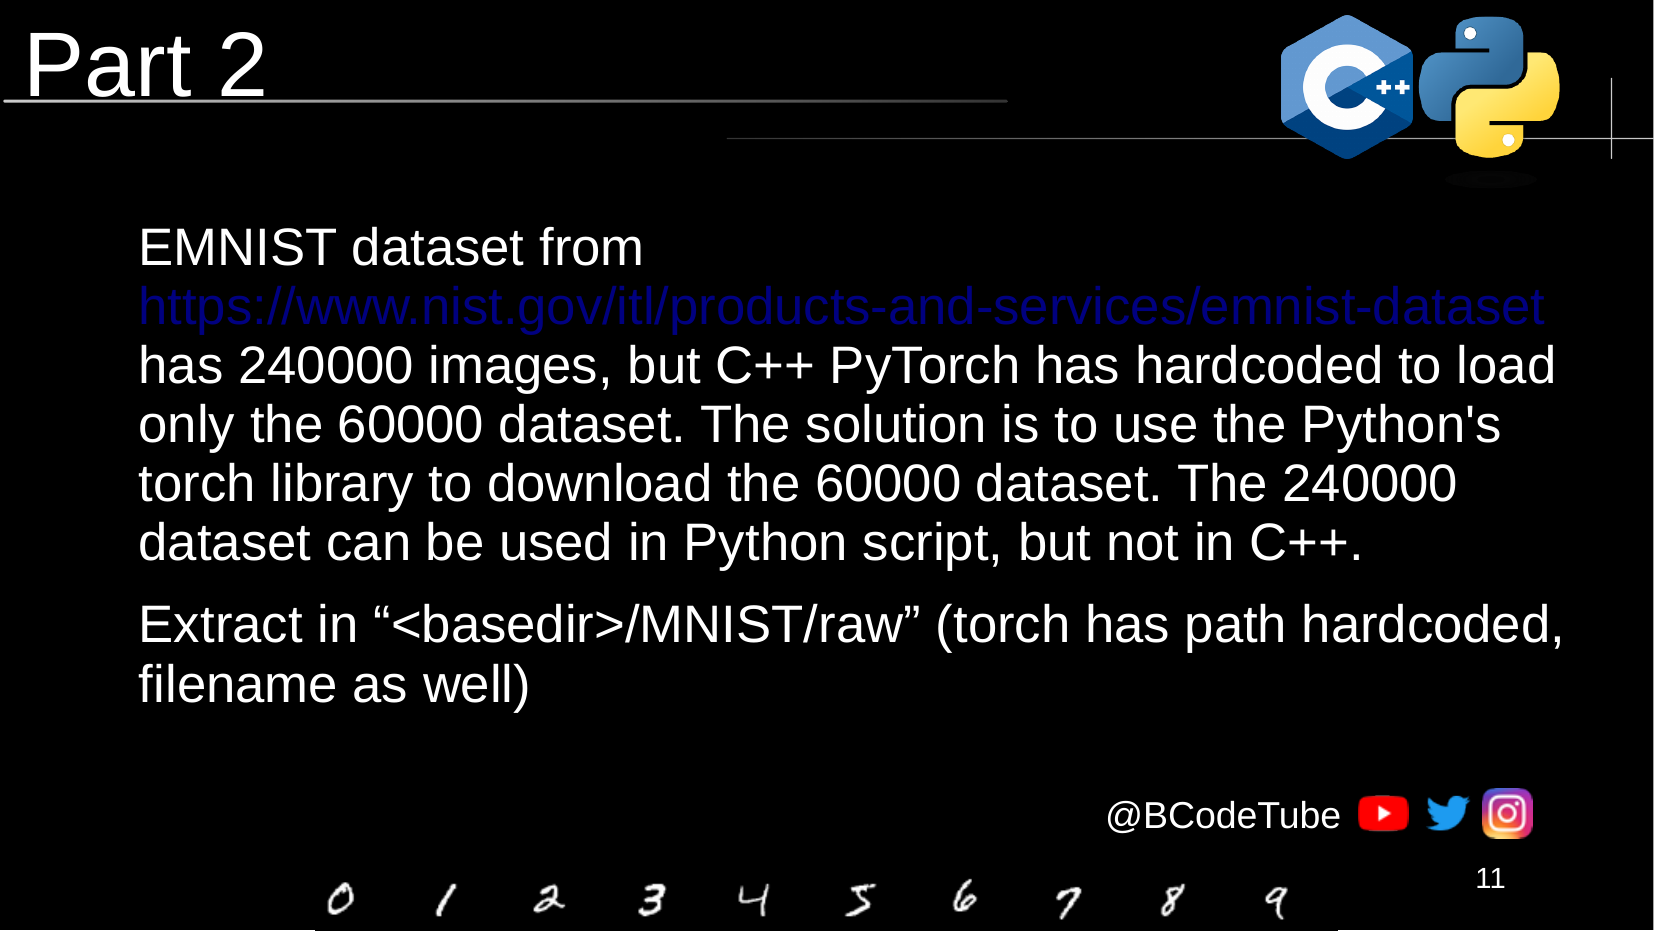

# Part 2
EMNIST dataset from https://www.nist.gov/itl/products-and-services/emnist-dataset has 240000 images, but C++ PyTorch has hardcoded to load only the 60000 dataset. The solution is to use the Python's torch library to download the 60000 dataset. The 240000 dataset can be used in Python script, but not in C++.
Extract in “<basedir>/MNIST/raw” (torch has path hardcoded, filename as well)
11